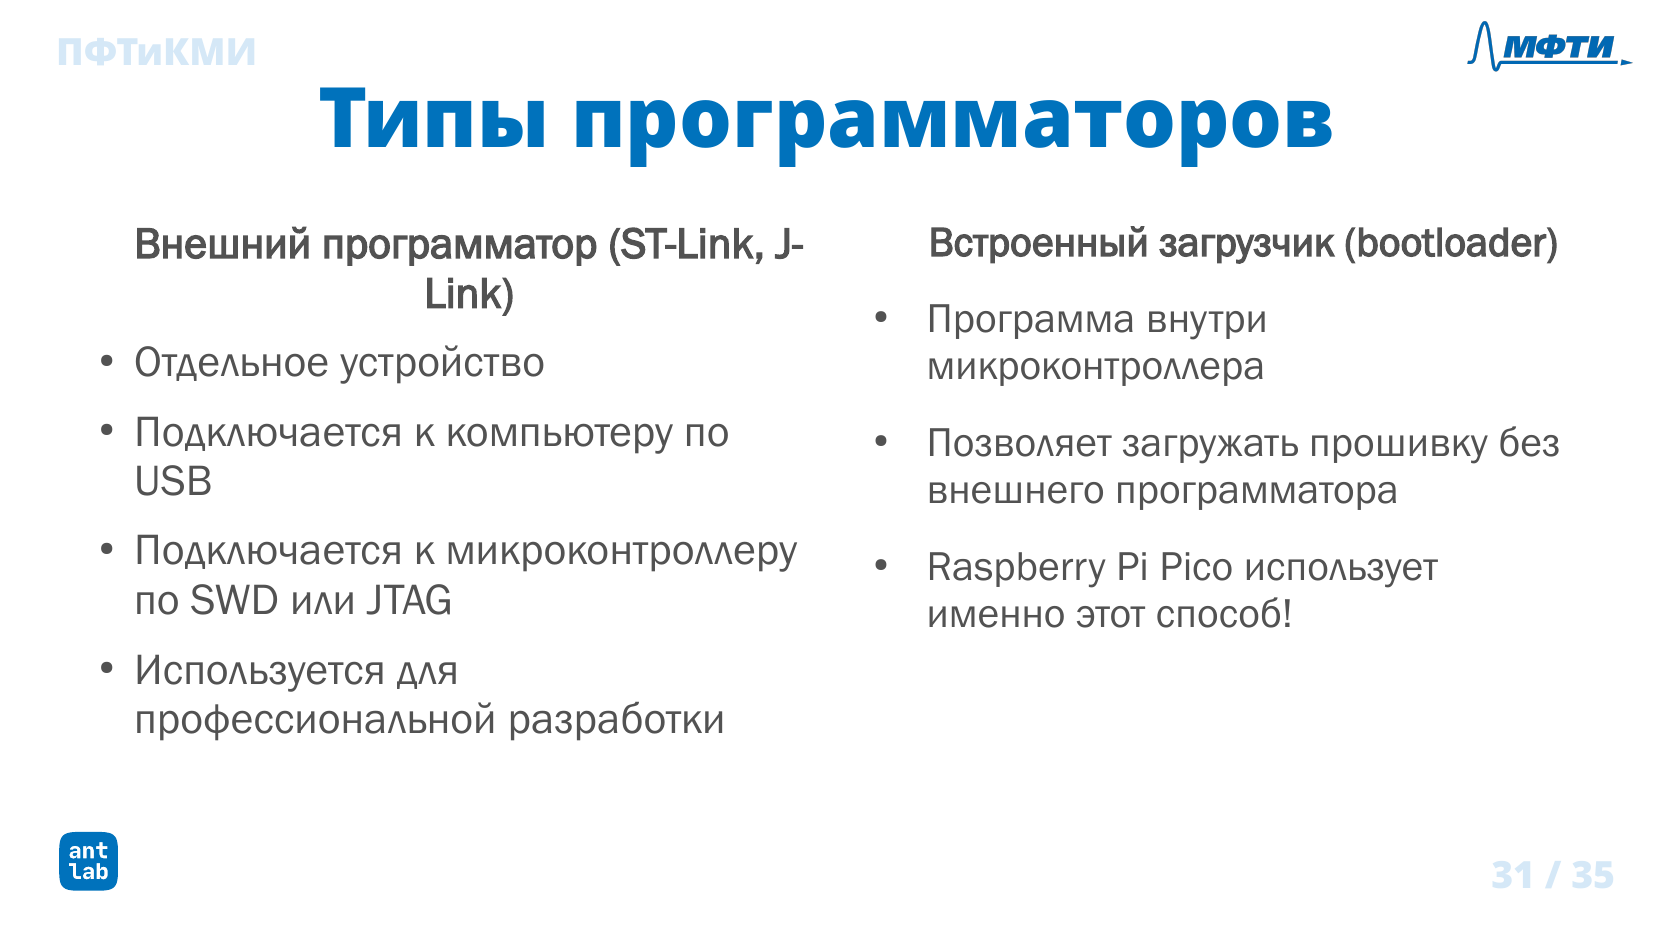

# Типы программаторов
Внешний программатор (ST-Link, J-Link)
Отдельное устройство
Подключается к компьютеру по USB
Подключается к микроконтроллеру по SWD или JTAG
Используется для профессиональной разработки
Встроенный загрузчик (bootloader)
Программа внутри микроконтроллера
Позволяет загружать прошивку без внешнего программатора
Raspberry Pi Pico использует именно этот способ!